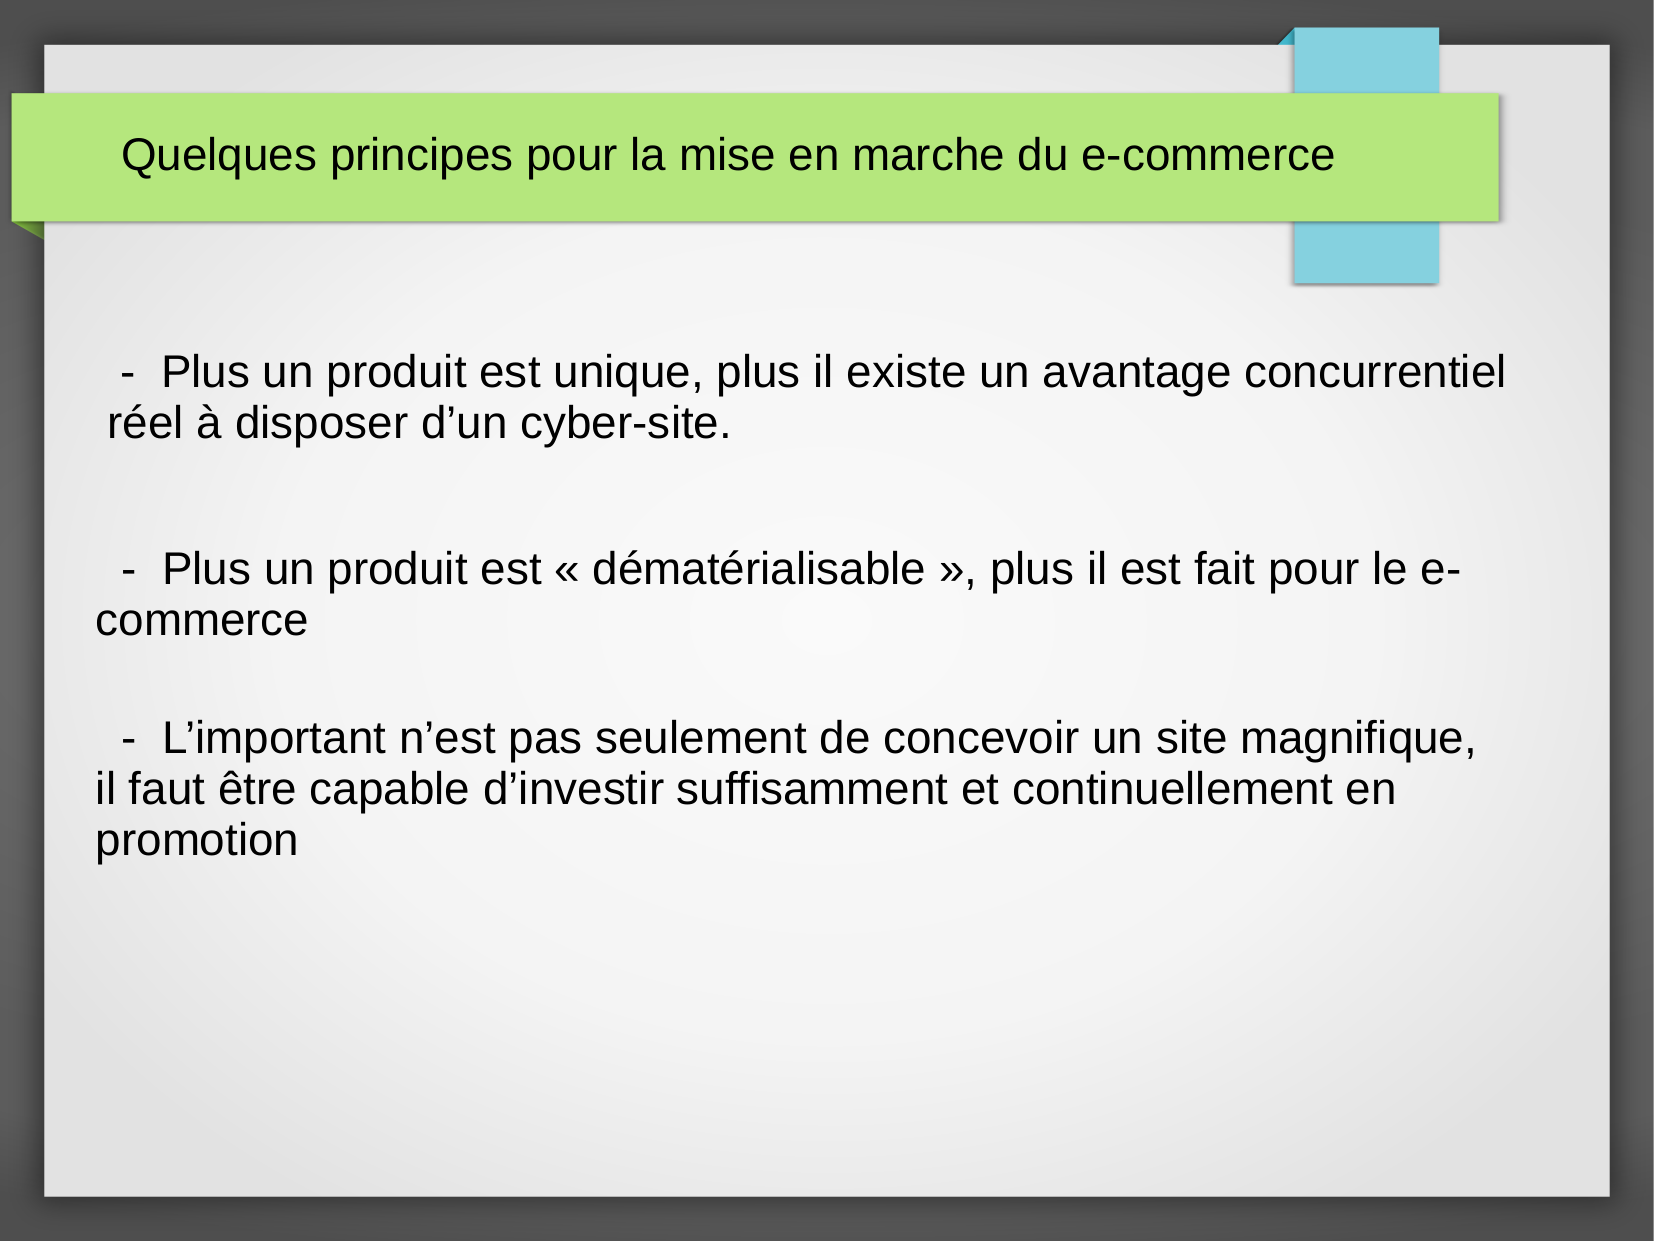

Quelques principes pour la mise en marche du e-commerce
 - Plus un produit est unique, plus il existe un avantage concurrentiel réel à disposer d’un cyber-site.
 - Plus un produit est « dématérialisable », plus il est fait pour le e-commerce
 - L’important n’est pas seulement de concevoir un site magnifique, il faut être capable d’investir suffisamment et continuellement en promotion